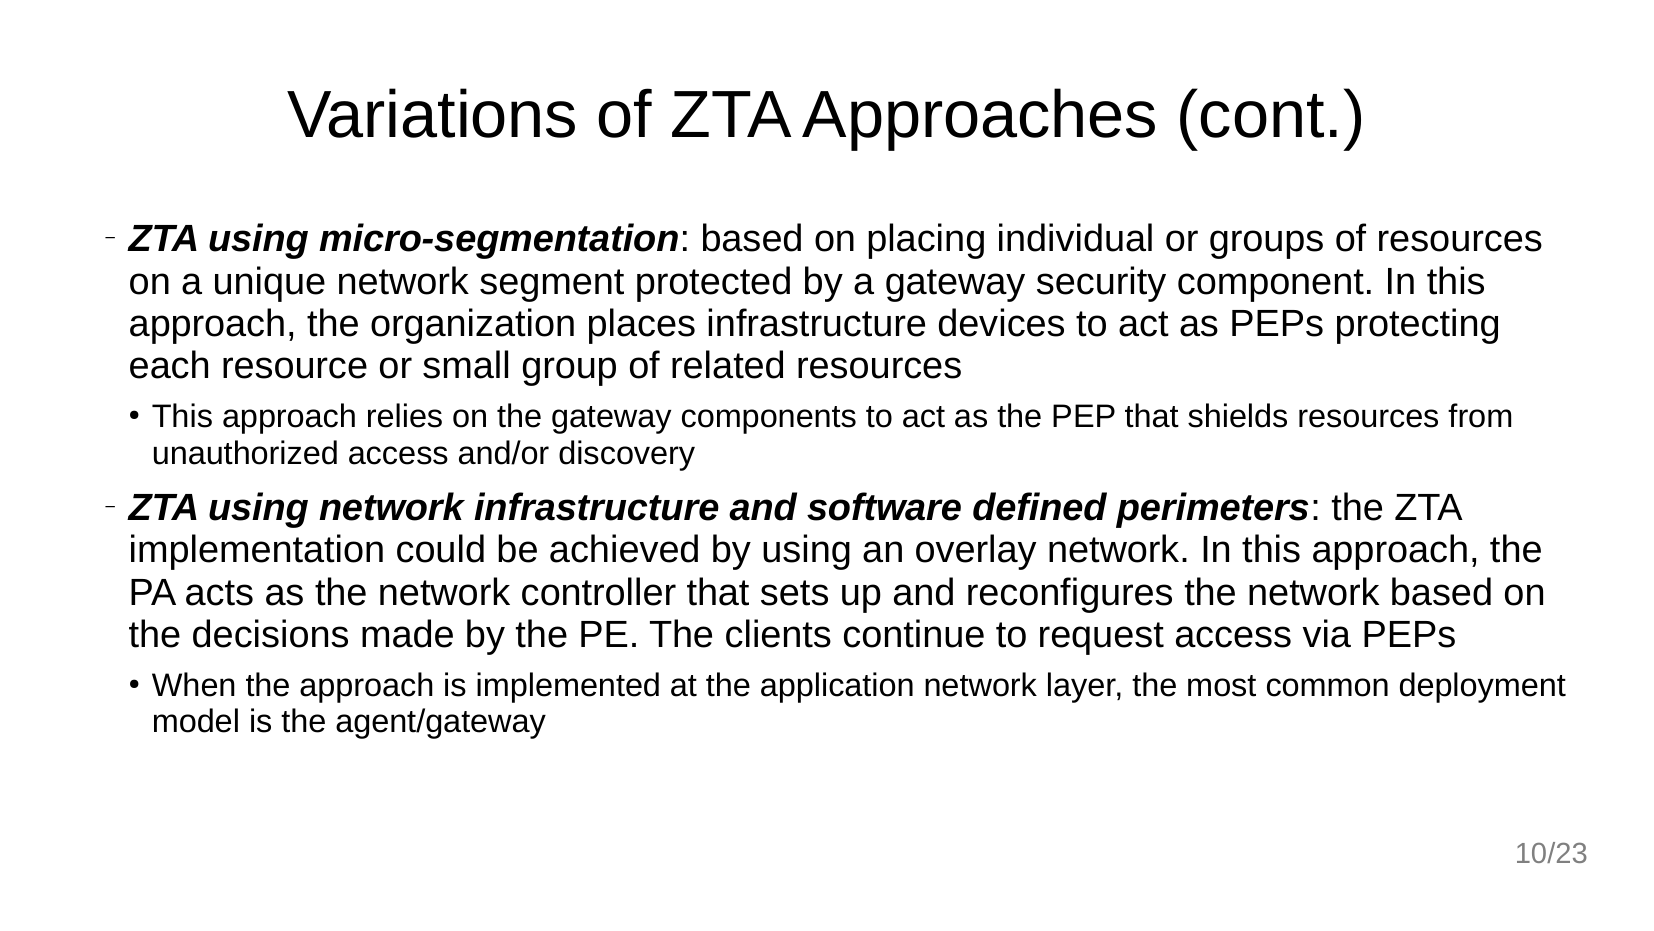

# Variations of ZTA Approaches (cont.)
ZTA using micro-segmentation: based on placing individual or groups of resources on a unique network segment protected by a gateway security component. In this approach, the organization places infrastructure devices to act as PEPs protecting each resource or small group of related resources
This approach relies on the gateway components to act as the PEP that shields resources from unauthorized access and/or discovery
ZTA using network infrastructure and software defined perimeters: the ZTA implementation could be achieved by using an overlay network. In this approach, the PA acts as the network controller that sets up and reconfigures the network based on the decisions made by the PE. The clients continue to request access via PEPs
When the approach is implemented at the application network layer, the most common deployment model is the agent/gateway